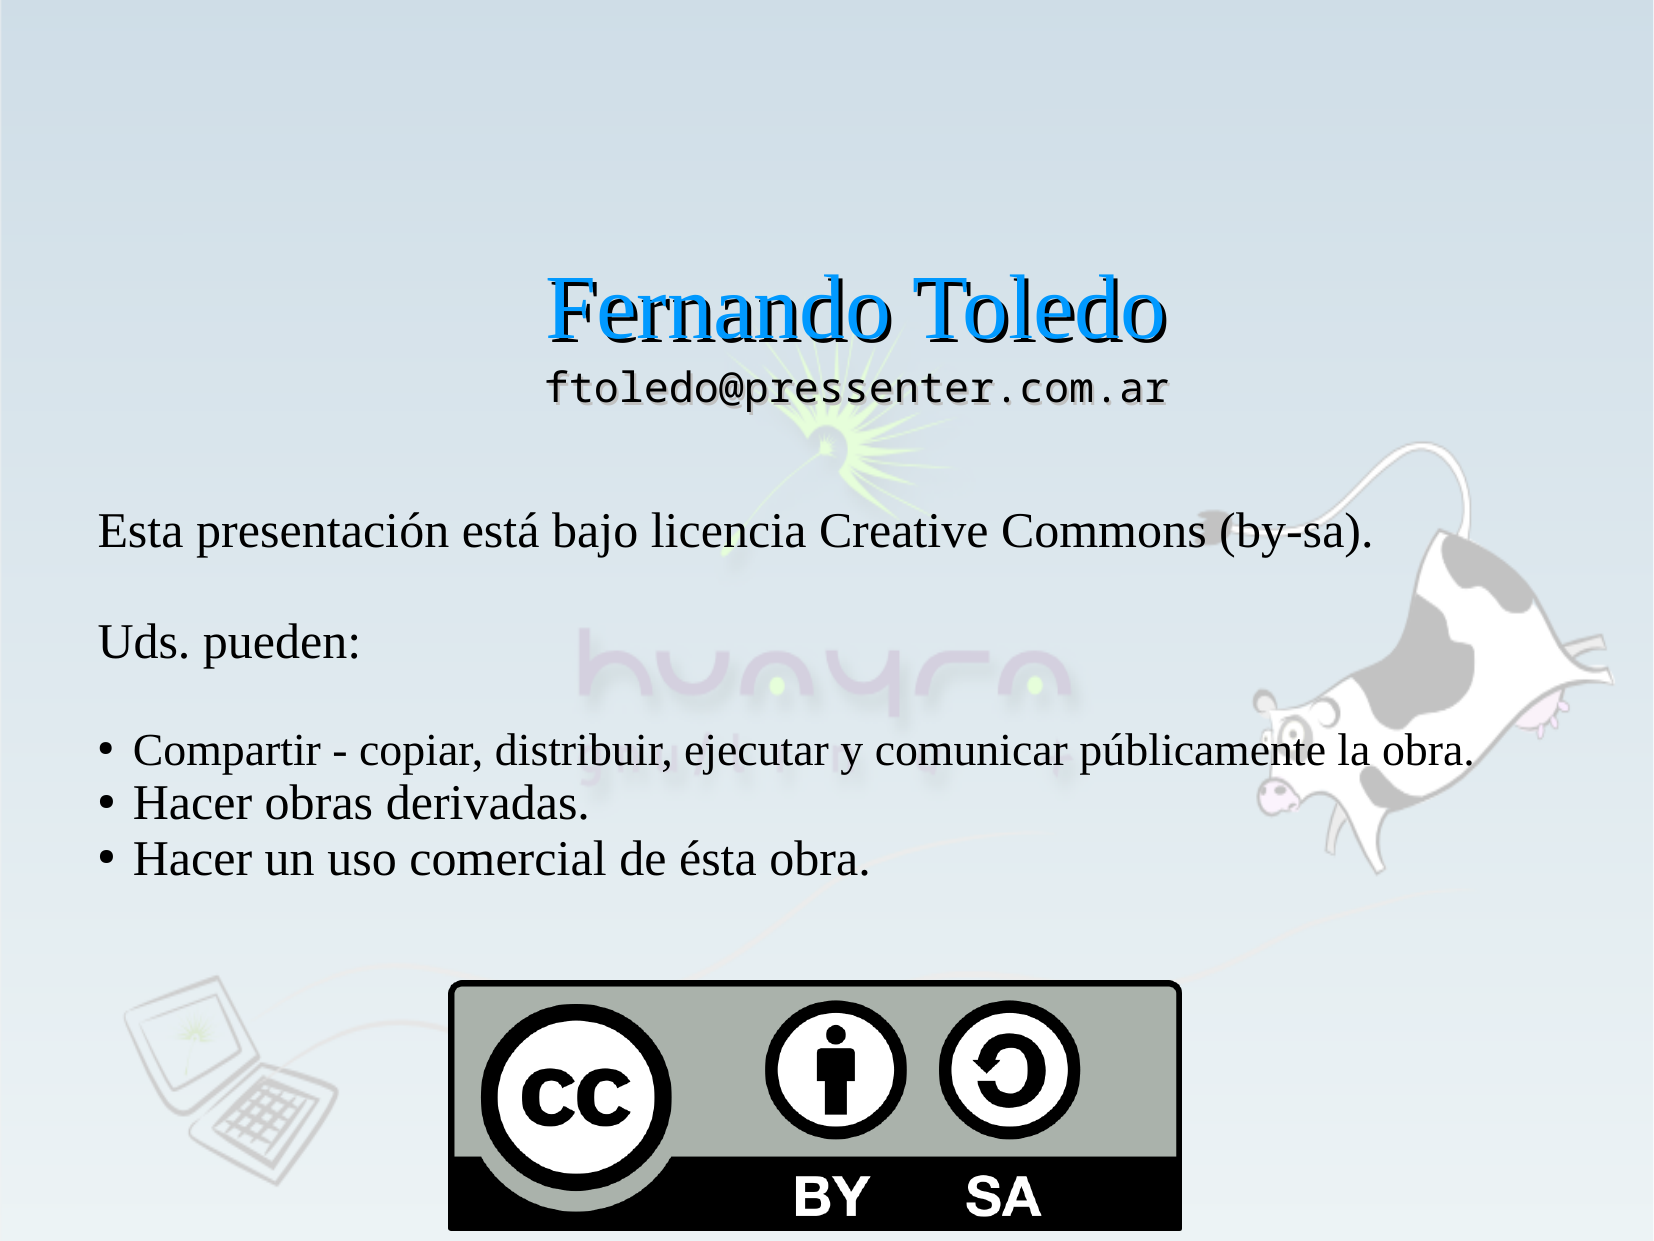

#
Fernando Toledo
ftoledo@pressenter.com.ar
Esta presentación está bajo licencia Creative Commons (by-sa).
Uds. pueden:
Compartir - copiar, distribuir, ejecutar y comunicar públicamente la obra.
Hacer obras derivadas.
Hacer un uso comercial de ésta obra.